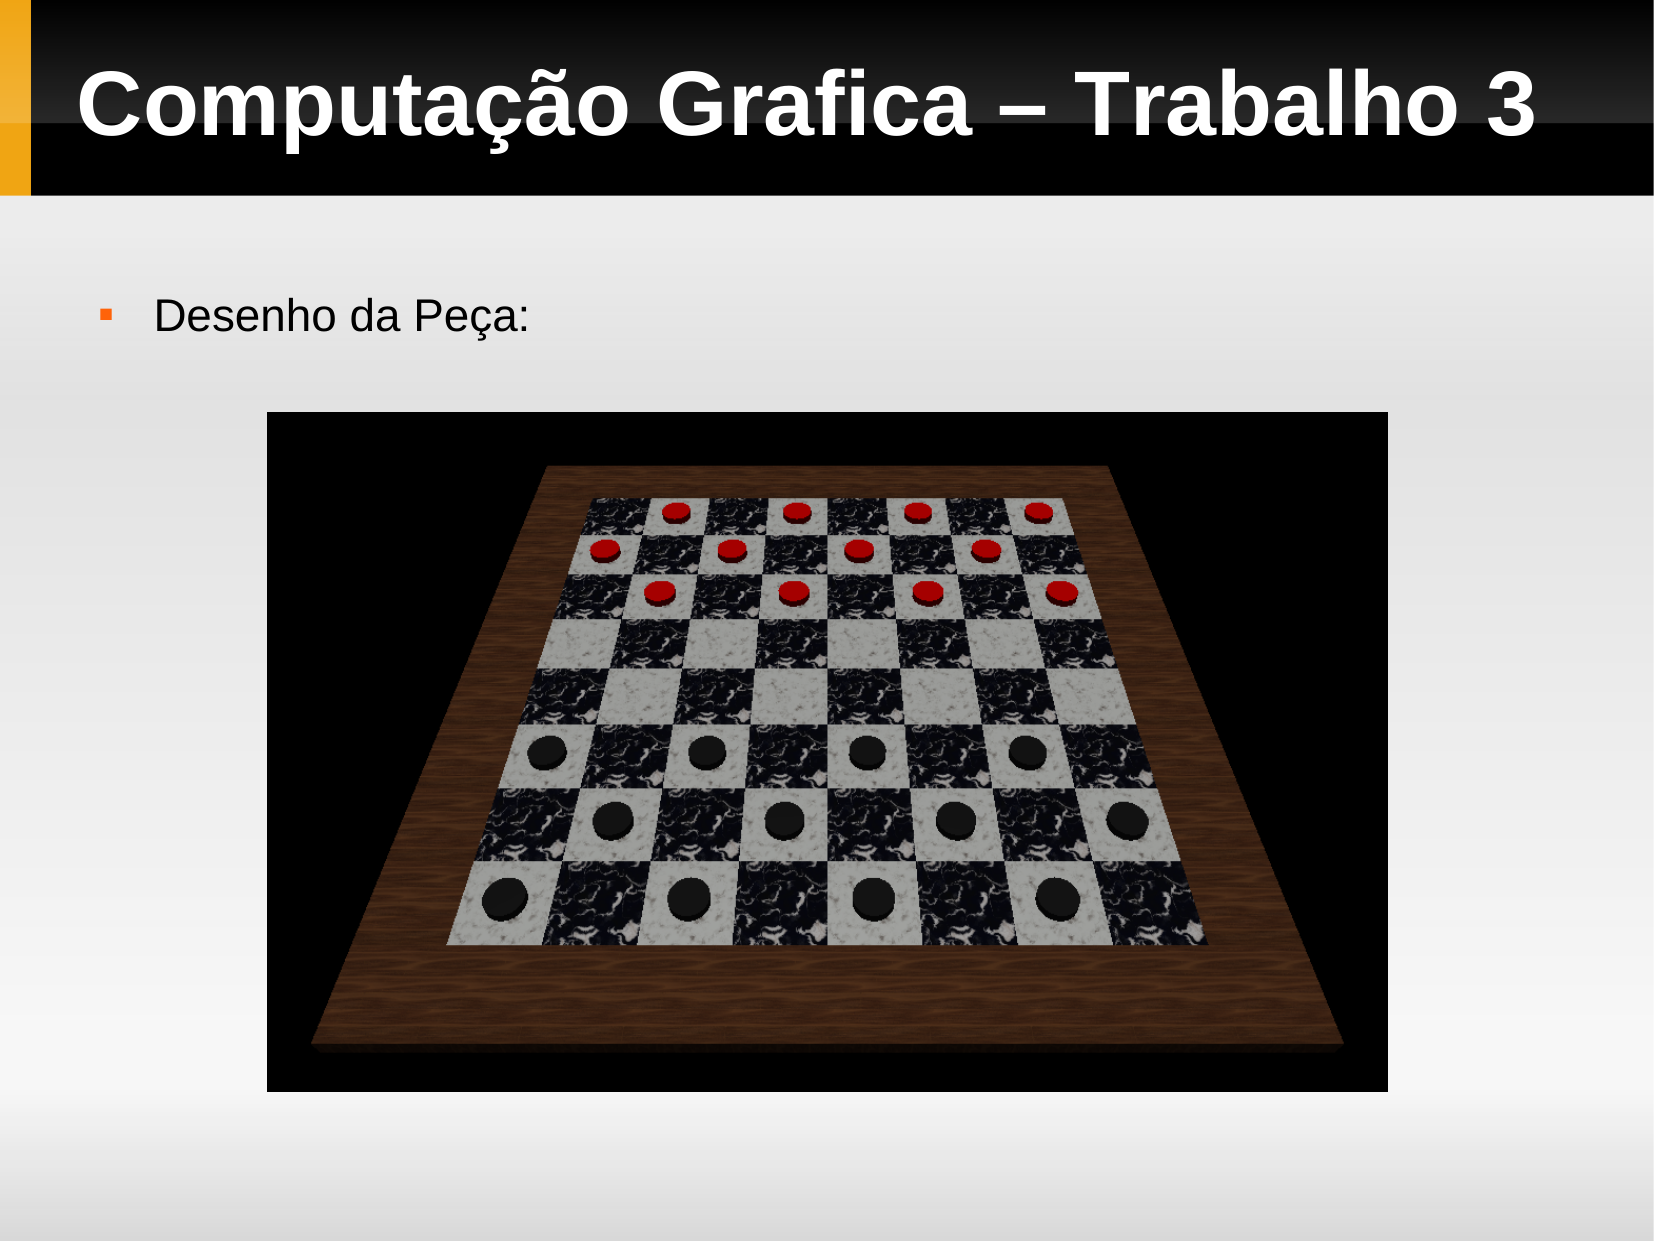

# Computação Grafica – Trabalho 3
Desenho da Peça: